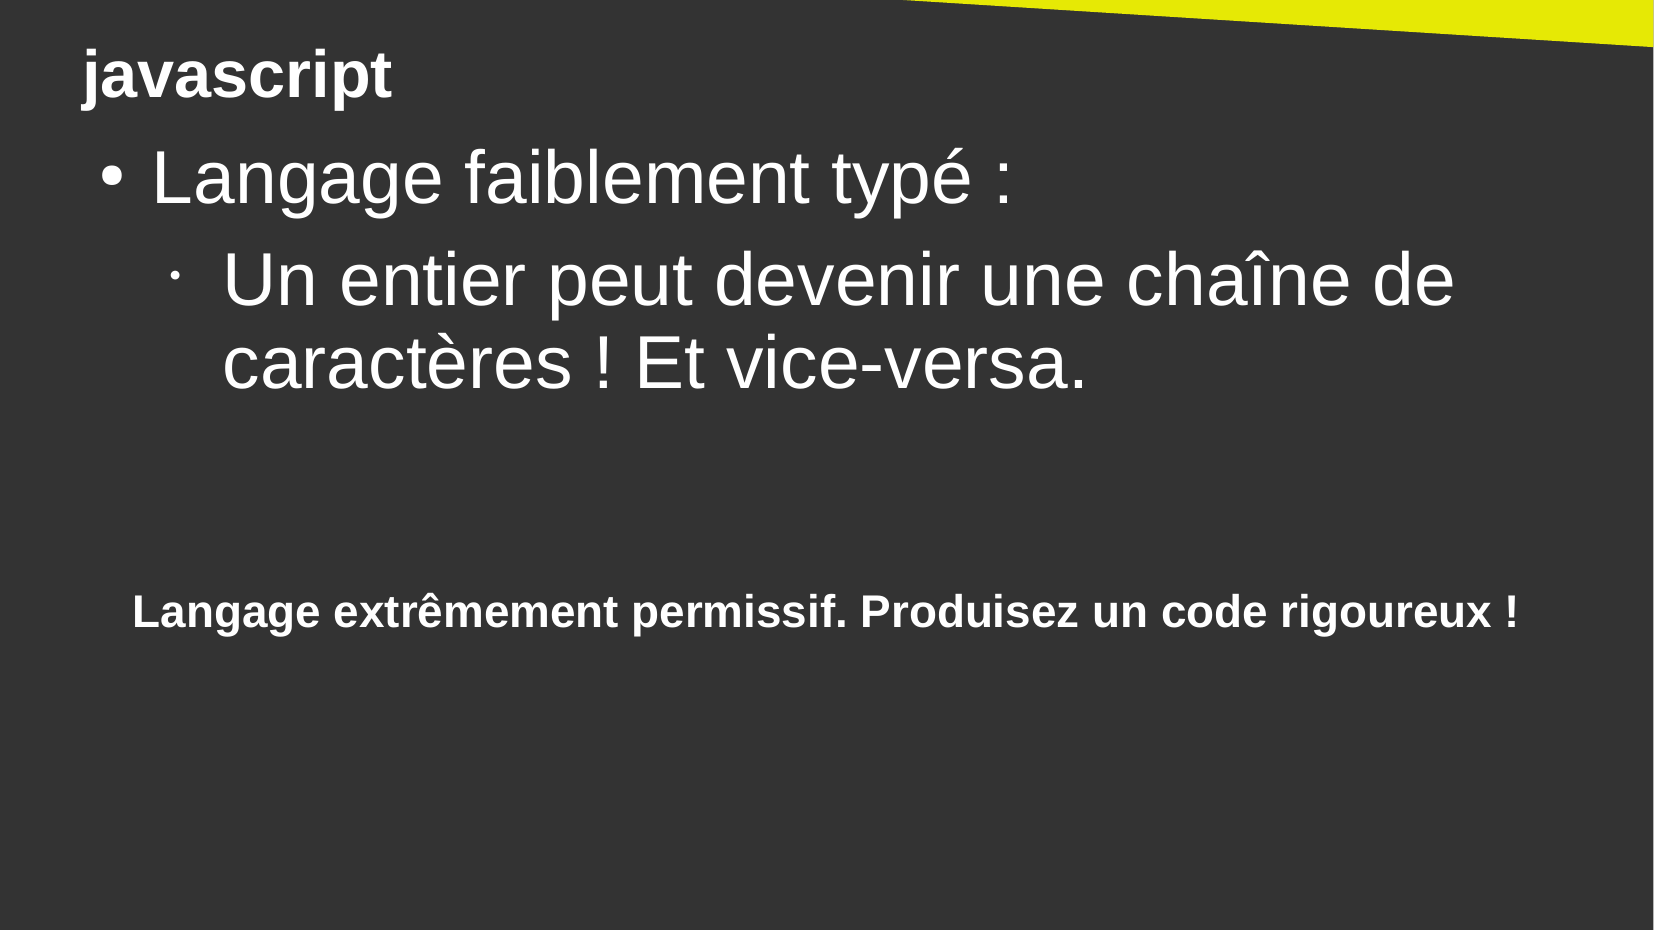

# javascript
Langage faiblement typé :
Un entier peut devenir une chaîne de caractères ! Et vice-versa.
Langage extrêmement permissif. Produisez un code rigoureux !